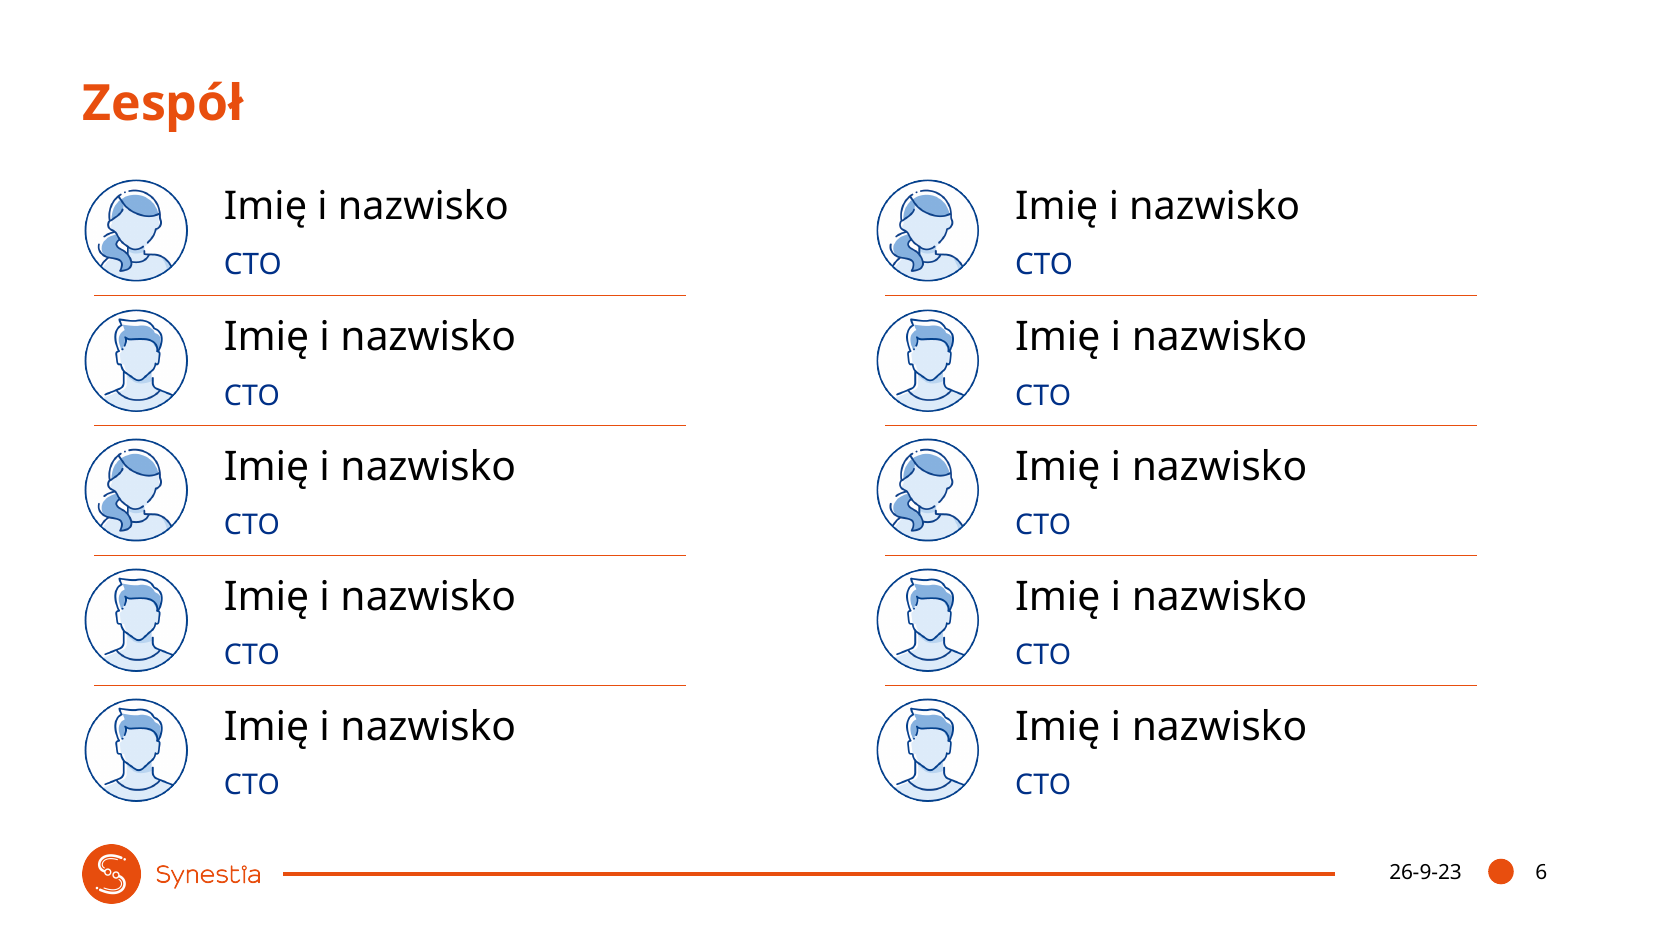

# Zespół
Imię i nazwisko
CTO
Imię i nazwisko
CTO
Imię i nazwisko
CTO
Imię i nazwisko
CTO
Imię i nazwisko
CTO
Imię i nazwisko
CTO
Imię i nazwisko
CTO
Imię i nazwisko
CTO
Imię i nazwisko
CTO
Imię i nazwisko
CTO